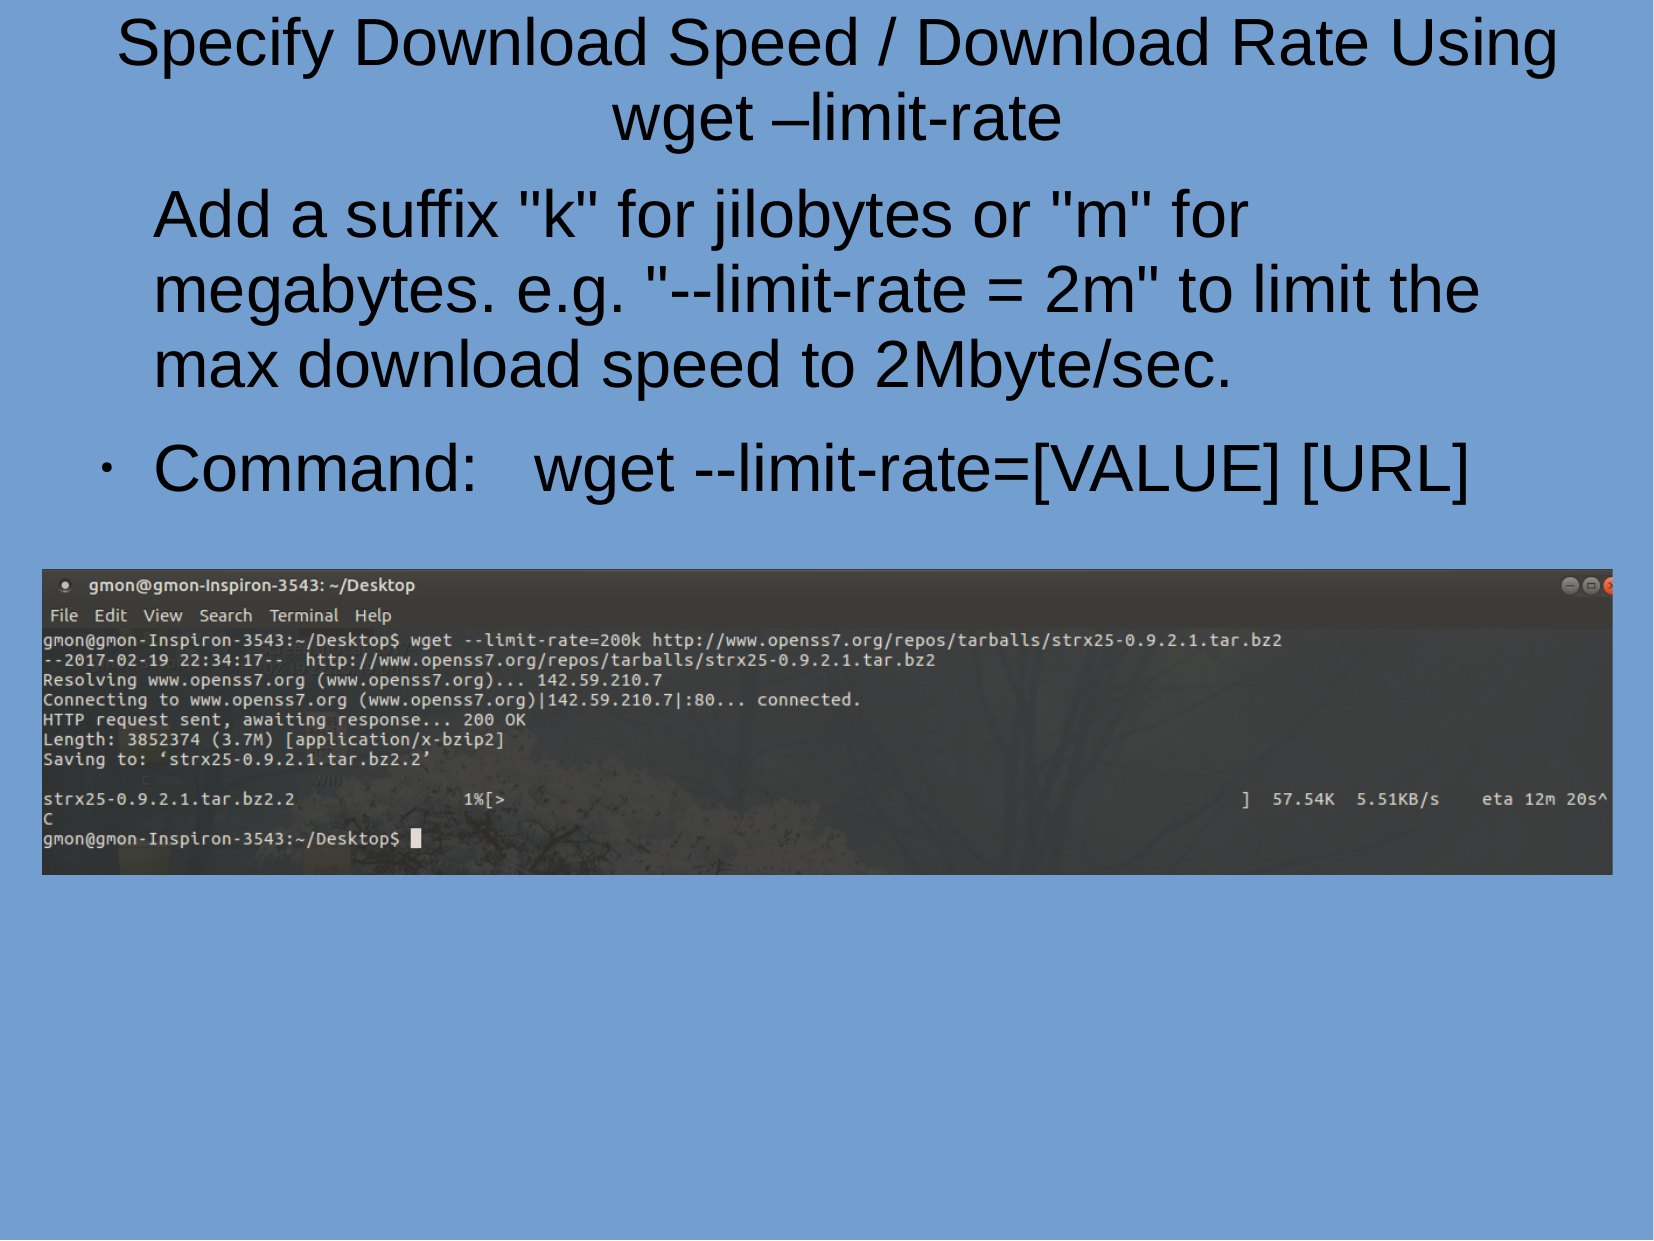

# Specify Download Speed / Download Rate Using wget –limit-rate
Add a suffix "k" for jilobytes or "m" for megabytes. e.g. "--limit-rate = 2m" to limit the max download speed to 2Mbyte/sec.
Command: wget --limit-rate=[VALUE] [URL]